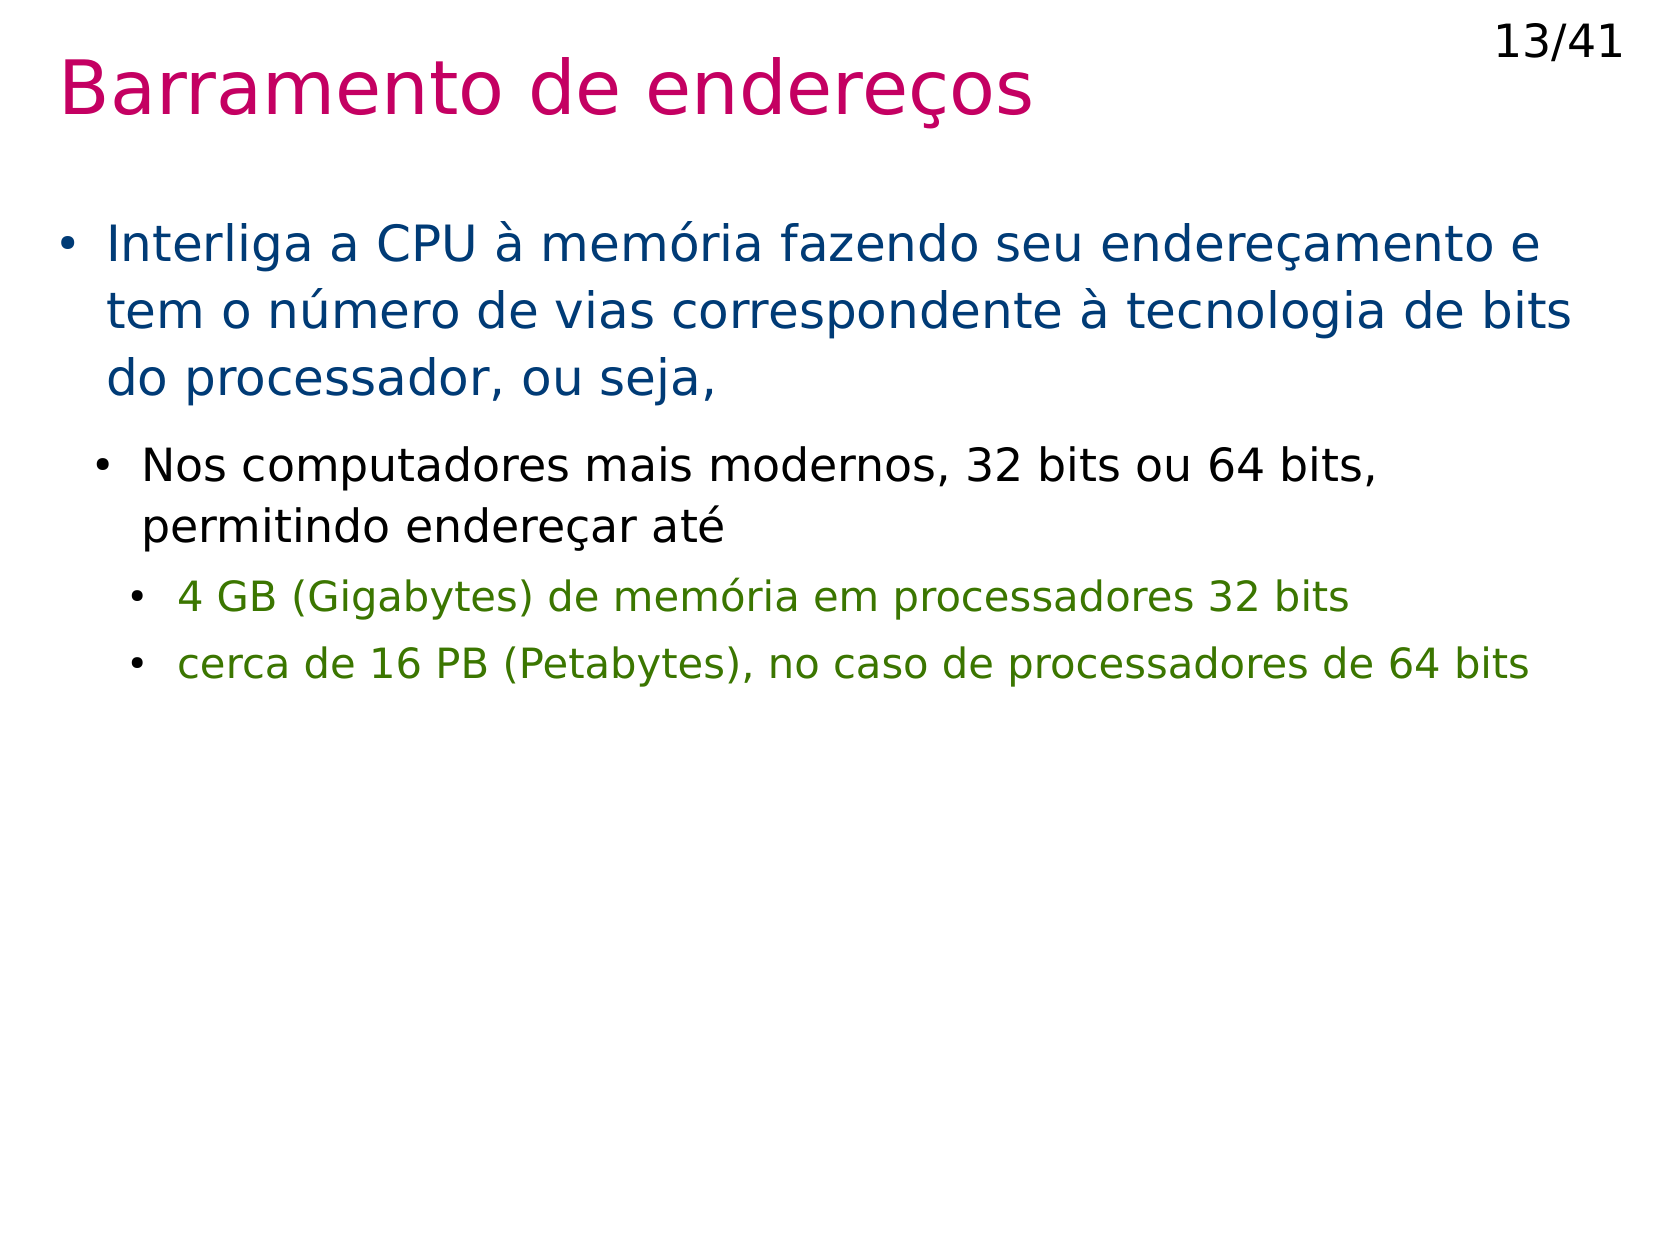

13
# Barramento de endereços
Interliga a CPU à memória fazendo seu endereçamento e tem o número de vias correspondente à tecnologia de bits do processador, ou seja,
Nos computadores mais modernos, 32 bits ou 64 bits, permitindo endereçar até
4 GB (Gigabytes) de memória em processadores 32 bits
cerca de 16 PB (Petabytes), no caso de processadores de 64 bits